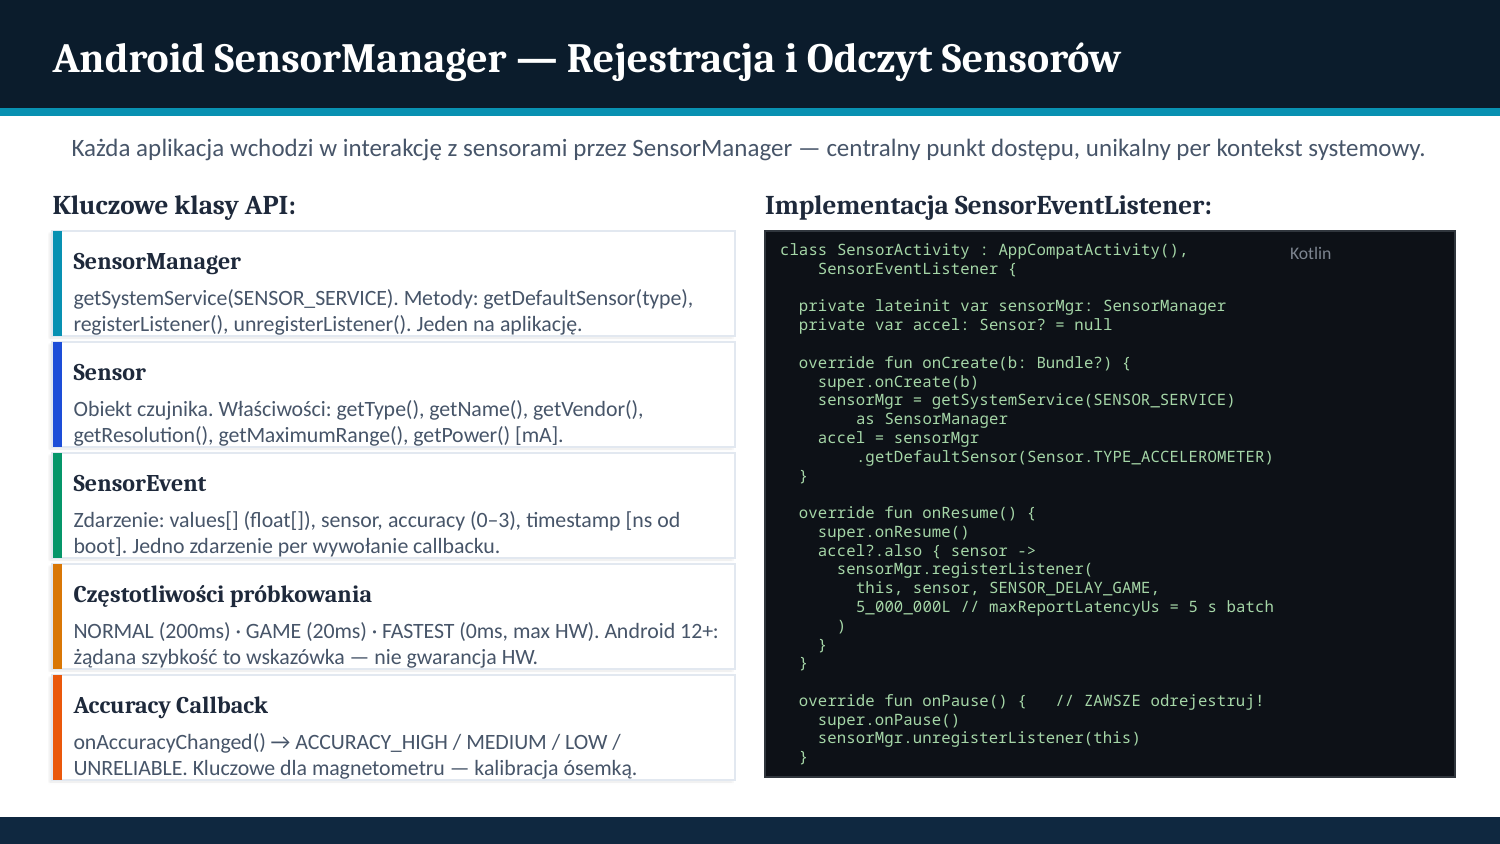

Android SensorManager — Rejestracja i Odczyt Sensorów
Każda aplikacja wchodzi w interakcję z sensorami przez SensorManager — centralny punkt dostępu, unikalny per kontekst systemowy.
Kluczowe klasy API:
Implementacja SensorEventListener:
Kotlin
SensorManager
class SensorActivity : AppCompatActivity(),
 SensorEventListener {
 private lateinit var sensorMgr: SensorManager
 private var accel: Sensor? = null
 override fun onCreate(b: Bundle?) {
 super.onCreate(b)
 sensorMgr = getSystemService(SENSOR_SERVICE)
 as SensorManager
 accel = sensorMgr
 .getDefaultSensor(Sensor.TYPE_ACCELEROMETER)
 }
 override fun onResume() {
 super.onResume()
 accel?.also { sensor ->
 sensorMgr.registerListener(
 this, sensor, SENSOR_DELAY_GAME,
 5_000_000L // maxReportLatencyUs = 5 s batch
 )
 }
 }
 override fun onPause() { // ZAWSZE odrejestruj!
 super.onPause()
 sensorMgr.unregisterListener(this)
 }
getSystemService(SENSOR_SERVICE). Metody: getDefaultSensor(type), registerListener(), unregisterListener(). Jeden na aplikację.
Sensor
Obiekt czujnika. Właściwości: getType(), getName(), getVendor(), getResolution(), getMaximumRange(), getPower() [mA].
SensorEvent
Zdarzenie: values[] (float[]), sensor, accuracy (0–3), timestamp [ns od boot]. Jedno zdarzenie per wywołanie callbacku.
Częstotliwości próbkowania
NORMAL (200ms) · GAME (20ms) · FASTEST (0ms, max HW). Android 12+: żądana szybkość to wskazówka — nie gwarancja HW.
Accuracy Callback
onAccuracyChanged() → ACCURACY_HIGH / MEDIUM / LOW / UNRELIABLE. Kluczowe dla magnetometru — kalibracja ósemką.